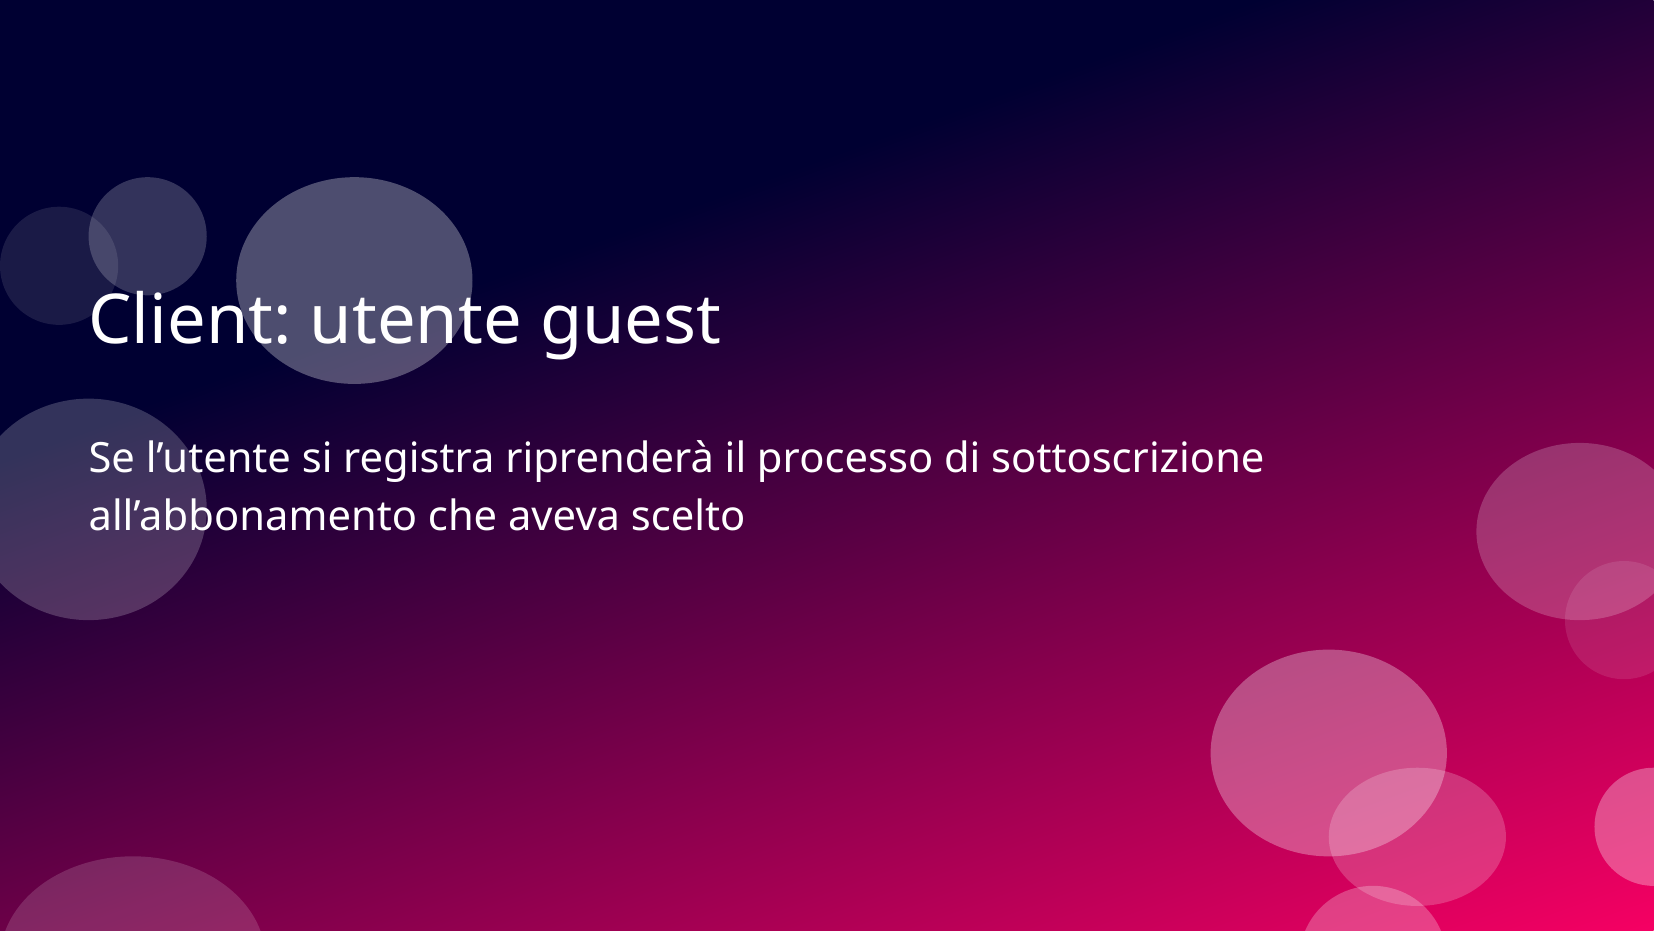

# Client: utente guest
Se l’utente si registra riprenderà il processo di sottoscrizione all’abbonamento che aveva scelto